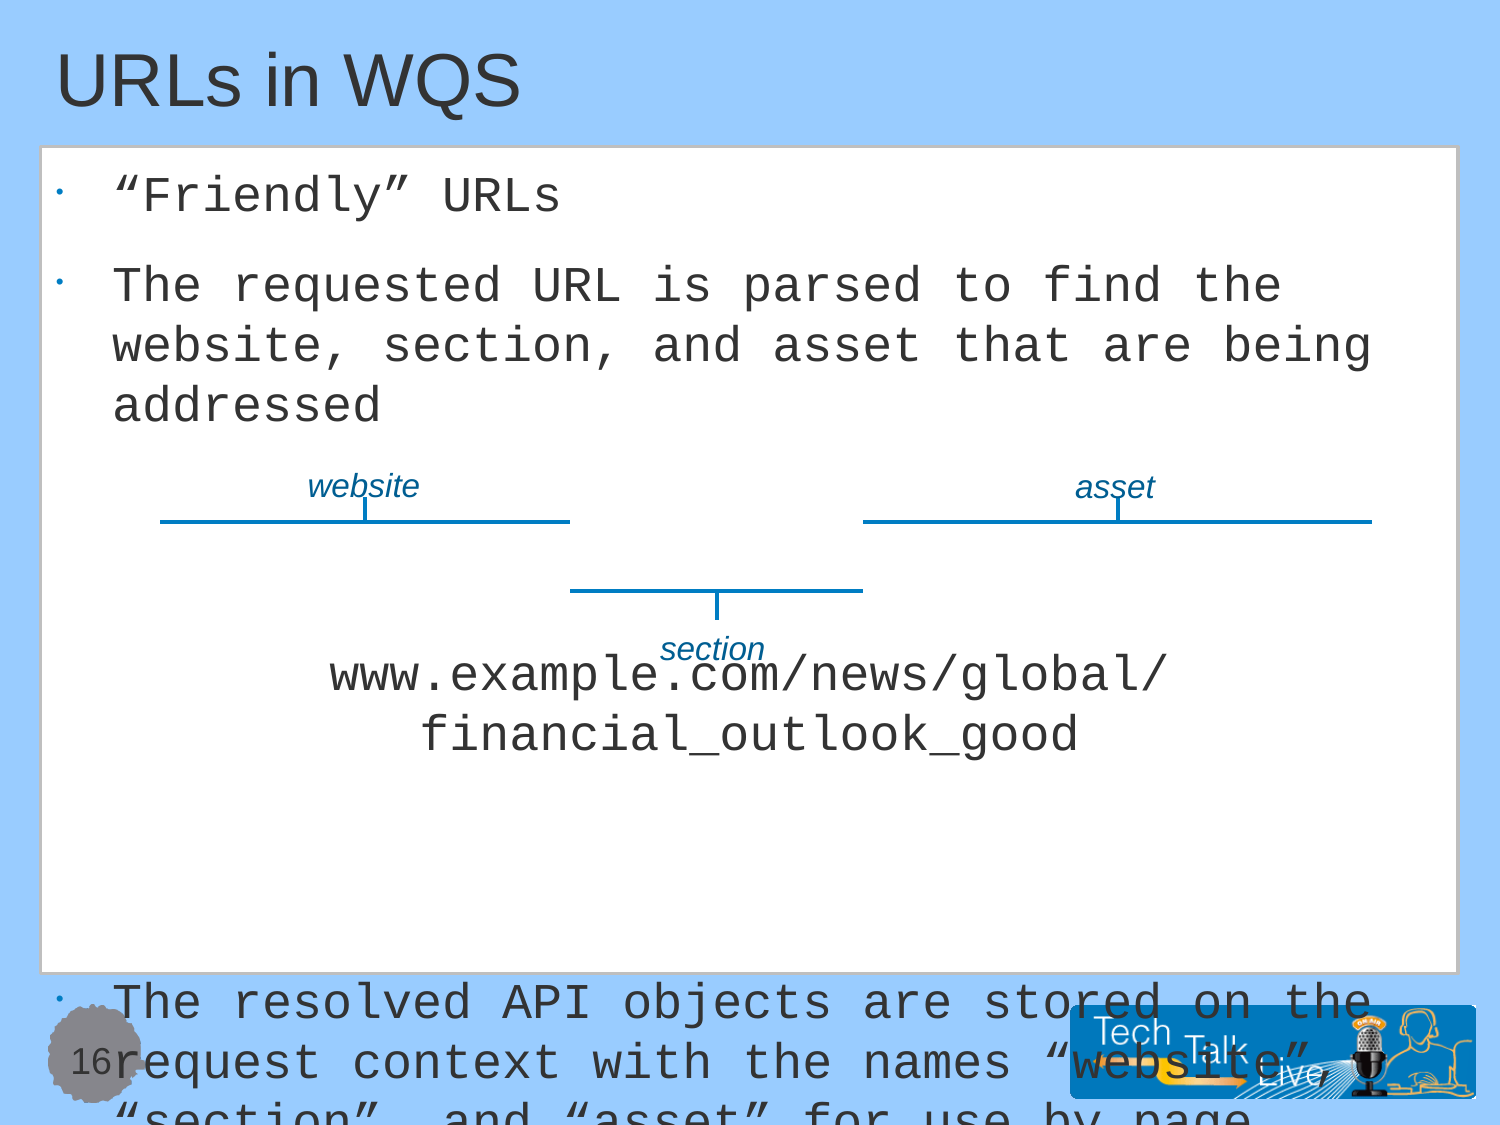

# URLs in WQS
“Friendly” URLs
The requested URL is parsed to find the website, section, and asset that are being addressed
www.example.com/news/global/financial_outlook_good
The resolved API objects are stored on the request context with the names “website”, “section”, and “asset” for use by page components.
website
asset
section